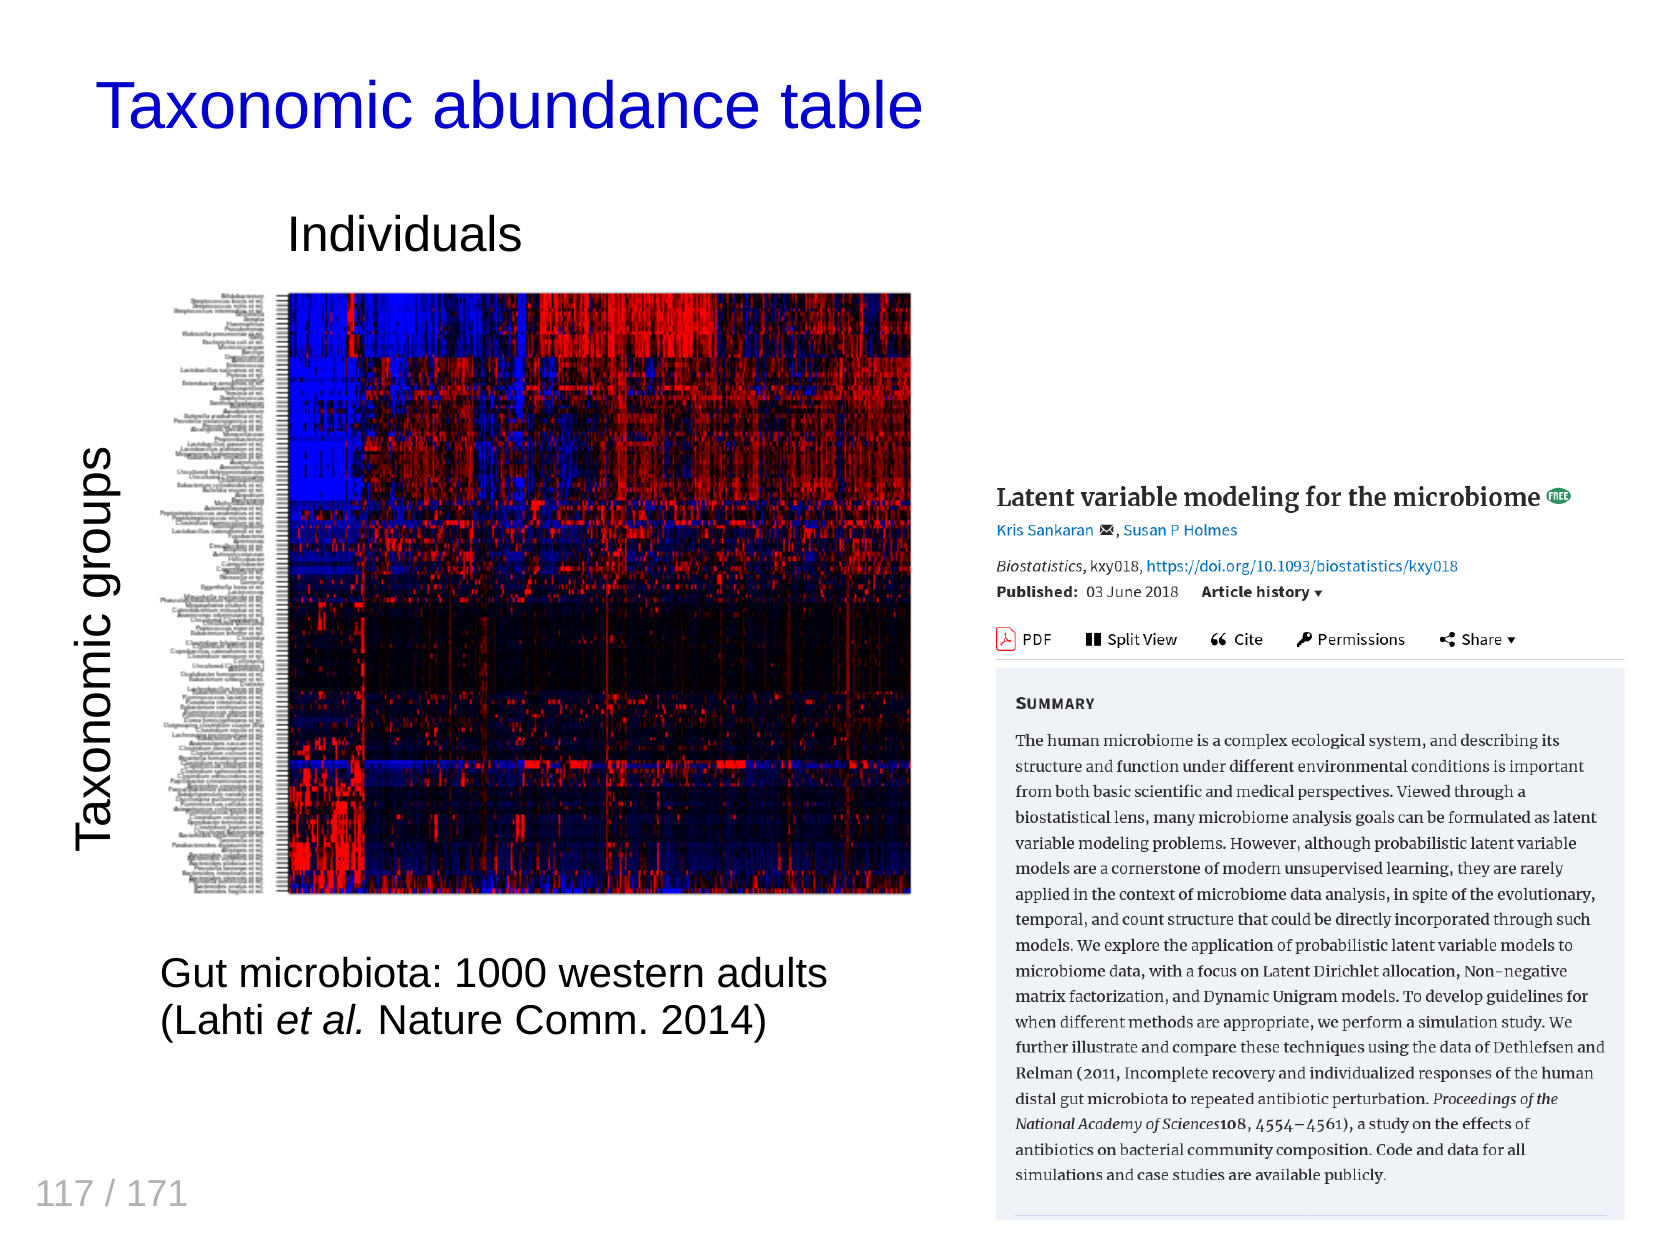

Taxonomic abundance table
Individuals
Taxonomic groups
Gut microbiota: 1000 western adults
(Lahti et al. Nature Comm. 2014)
117